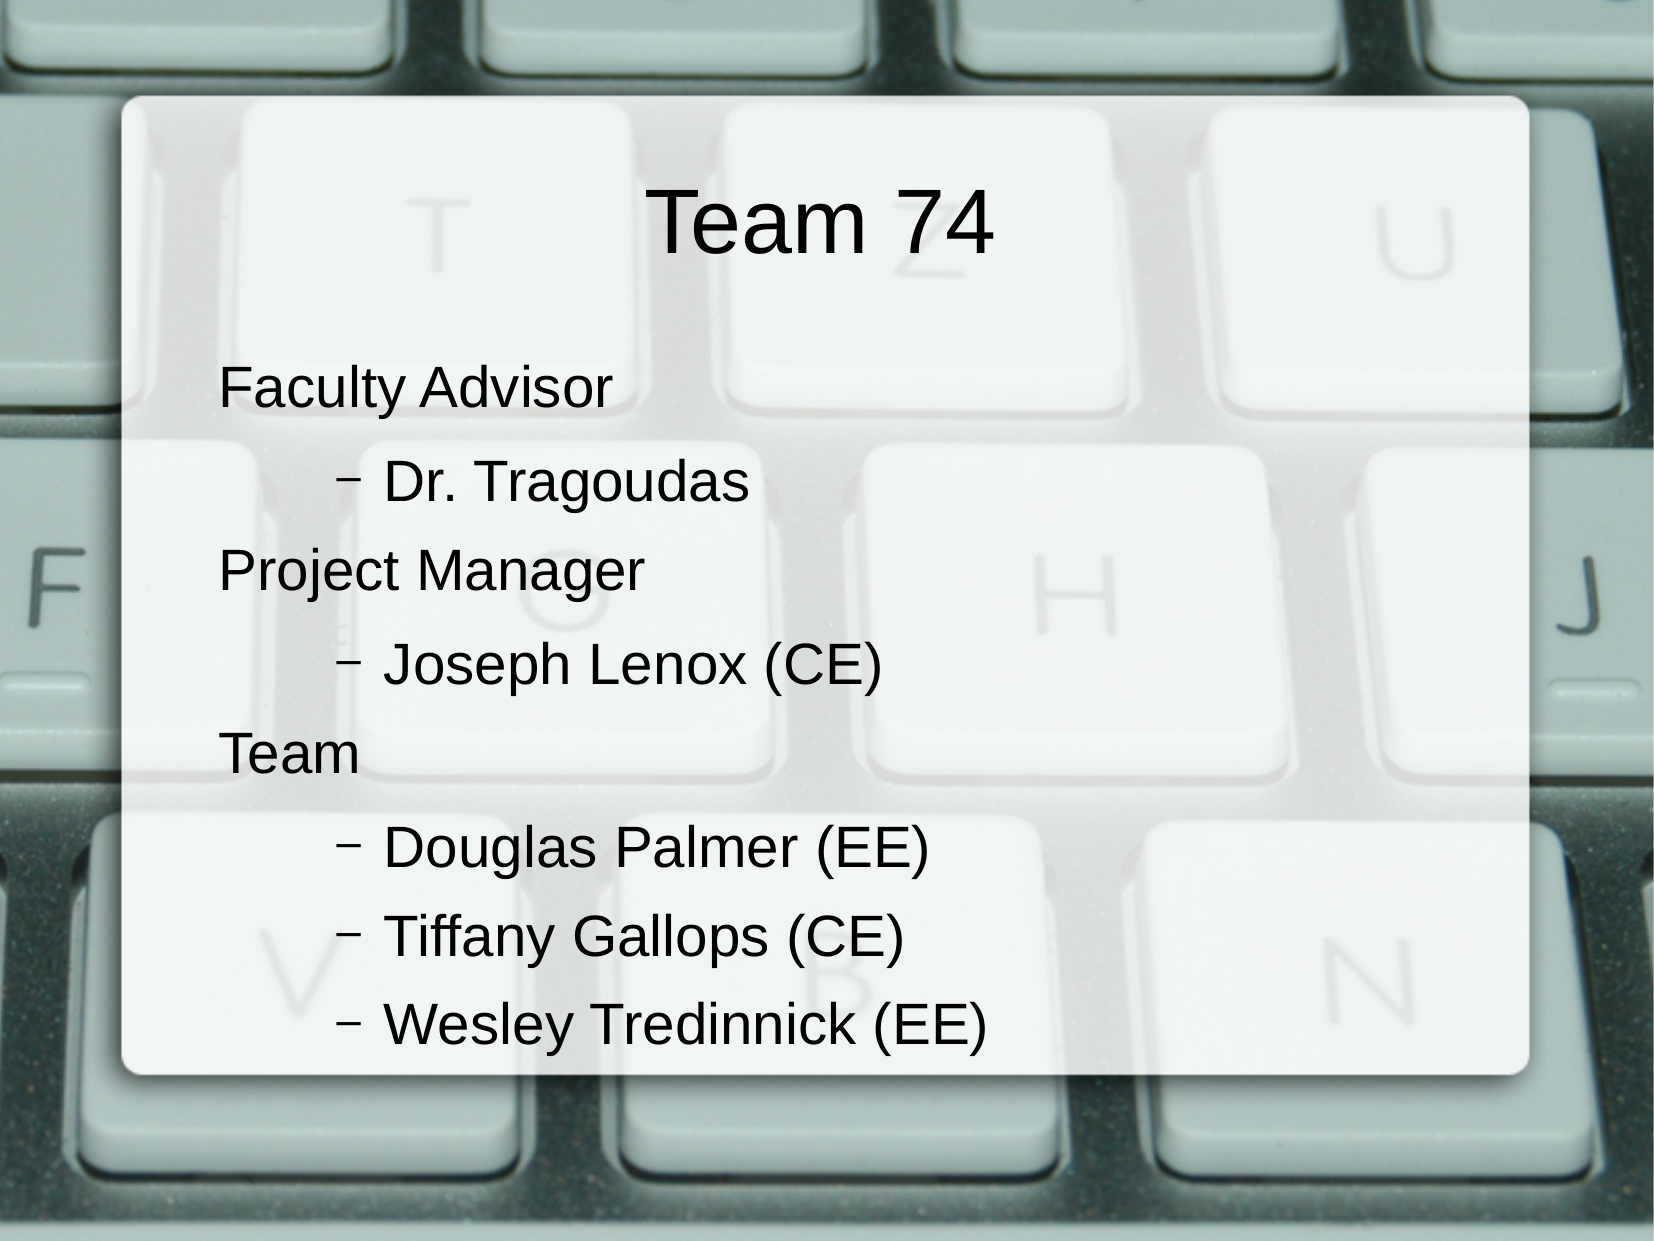

# Team 74
Faculty Advisor
Dr. Tragoudas
Project Manager
Joseph Lenox (CE)
Team
Douglas Palmer (EE)
Tiffany Gallops (CE)
Wesley Tredinnick (EE)